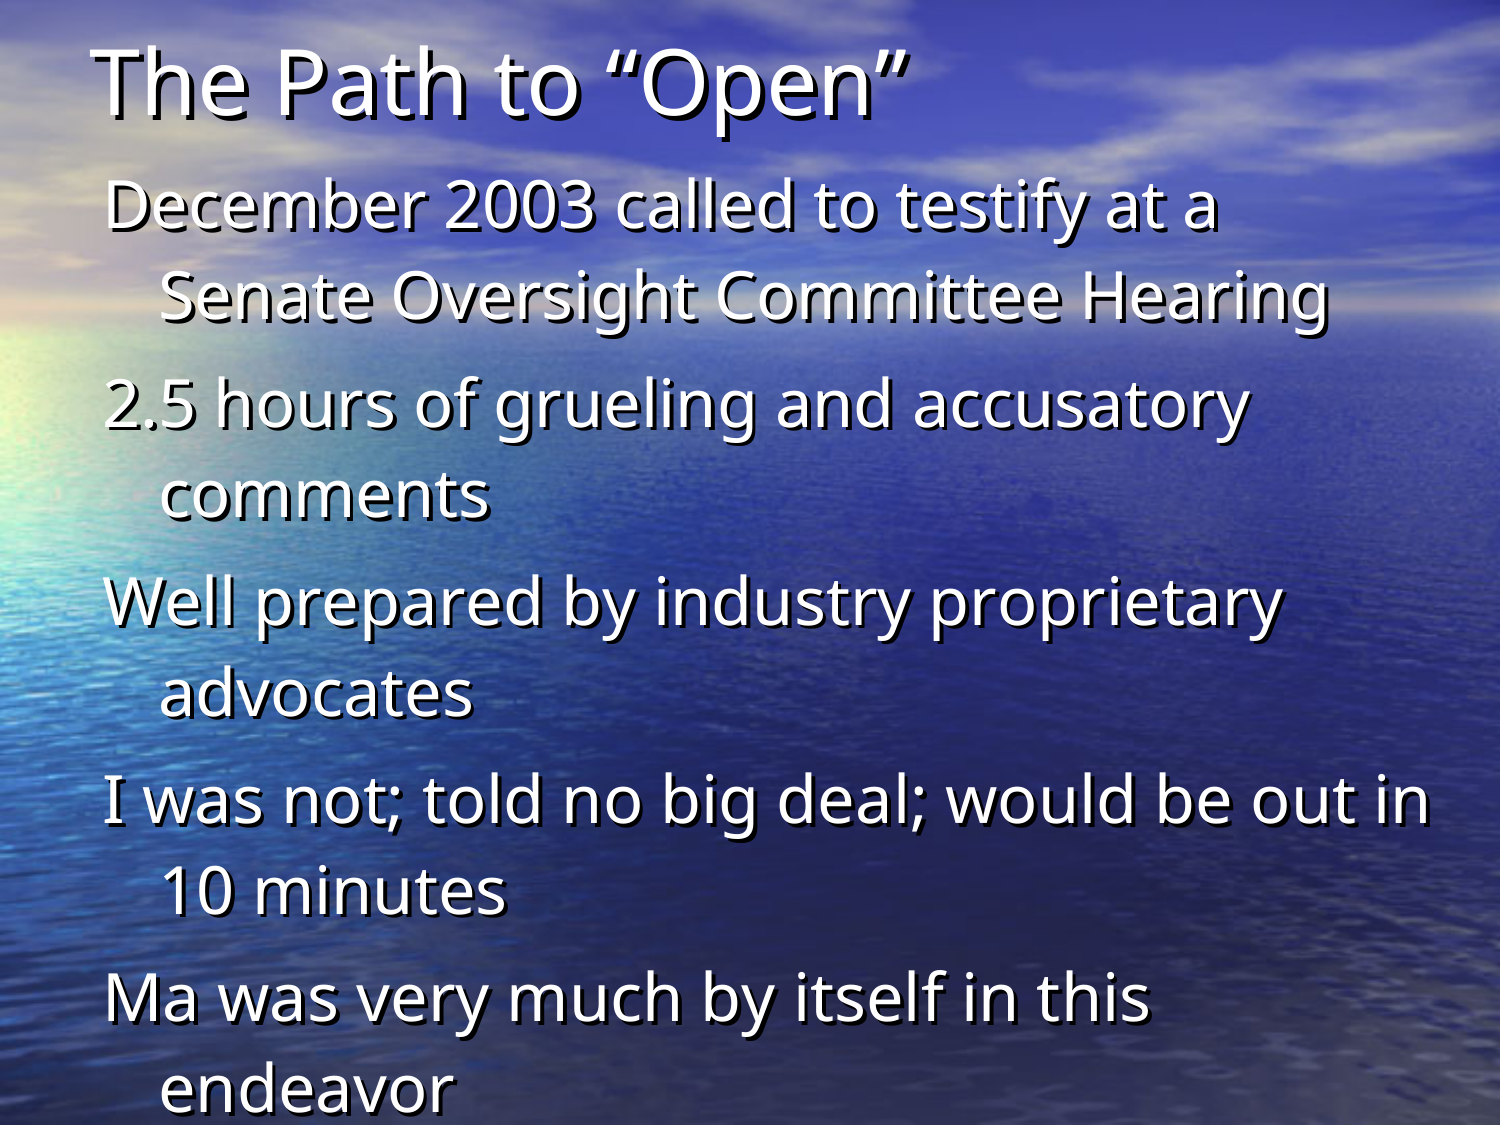

# The Path to “Open”
December 2003 called to testify at a Senate Oversight Committee Hearing
2.5 hours of grueling and accusatory comments
Well prepared by industry proprietary advocates
I was not; told no big deal; would be out in 10 minutes
Ma was very much by itself in this endeavor